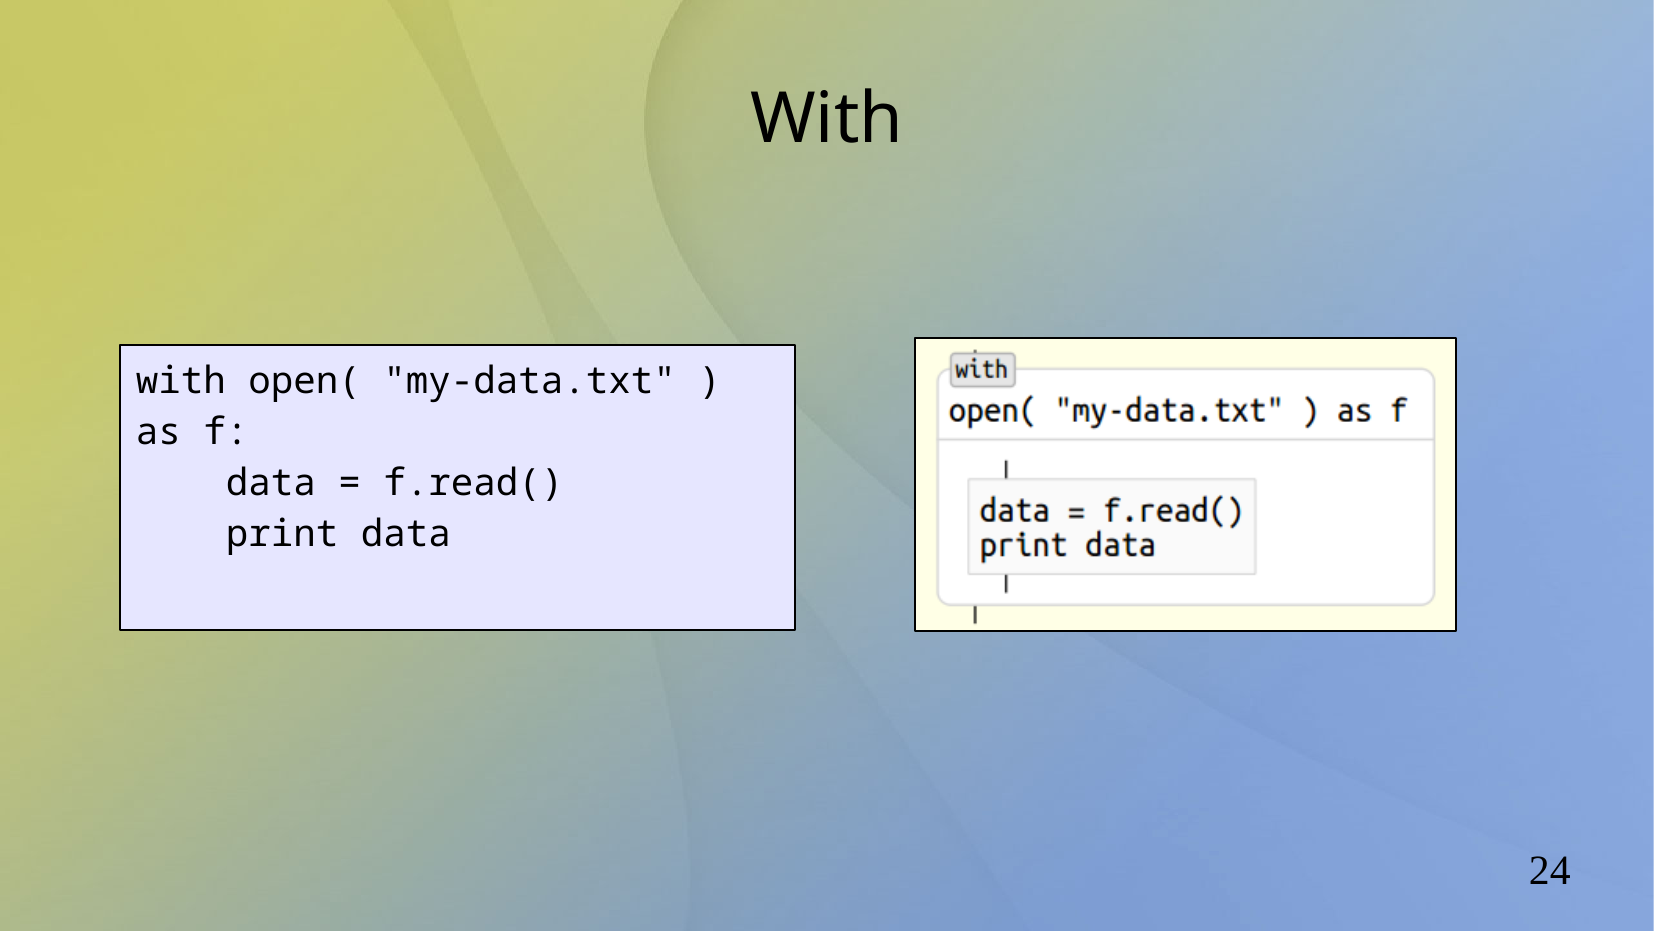

# With
with open( "my-data.txt" ) as f:
 data = f.read()
 print data
24